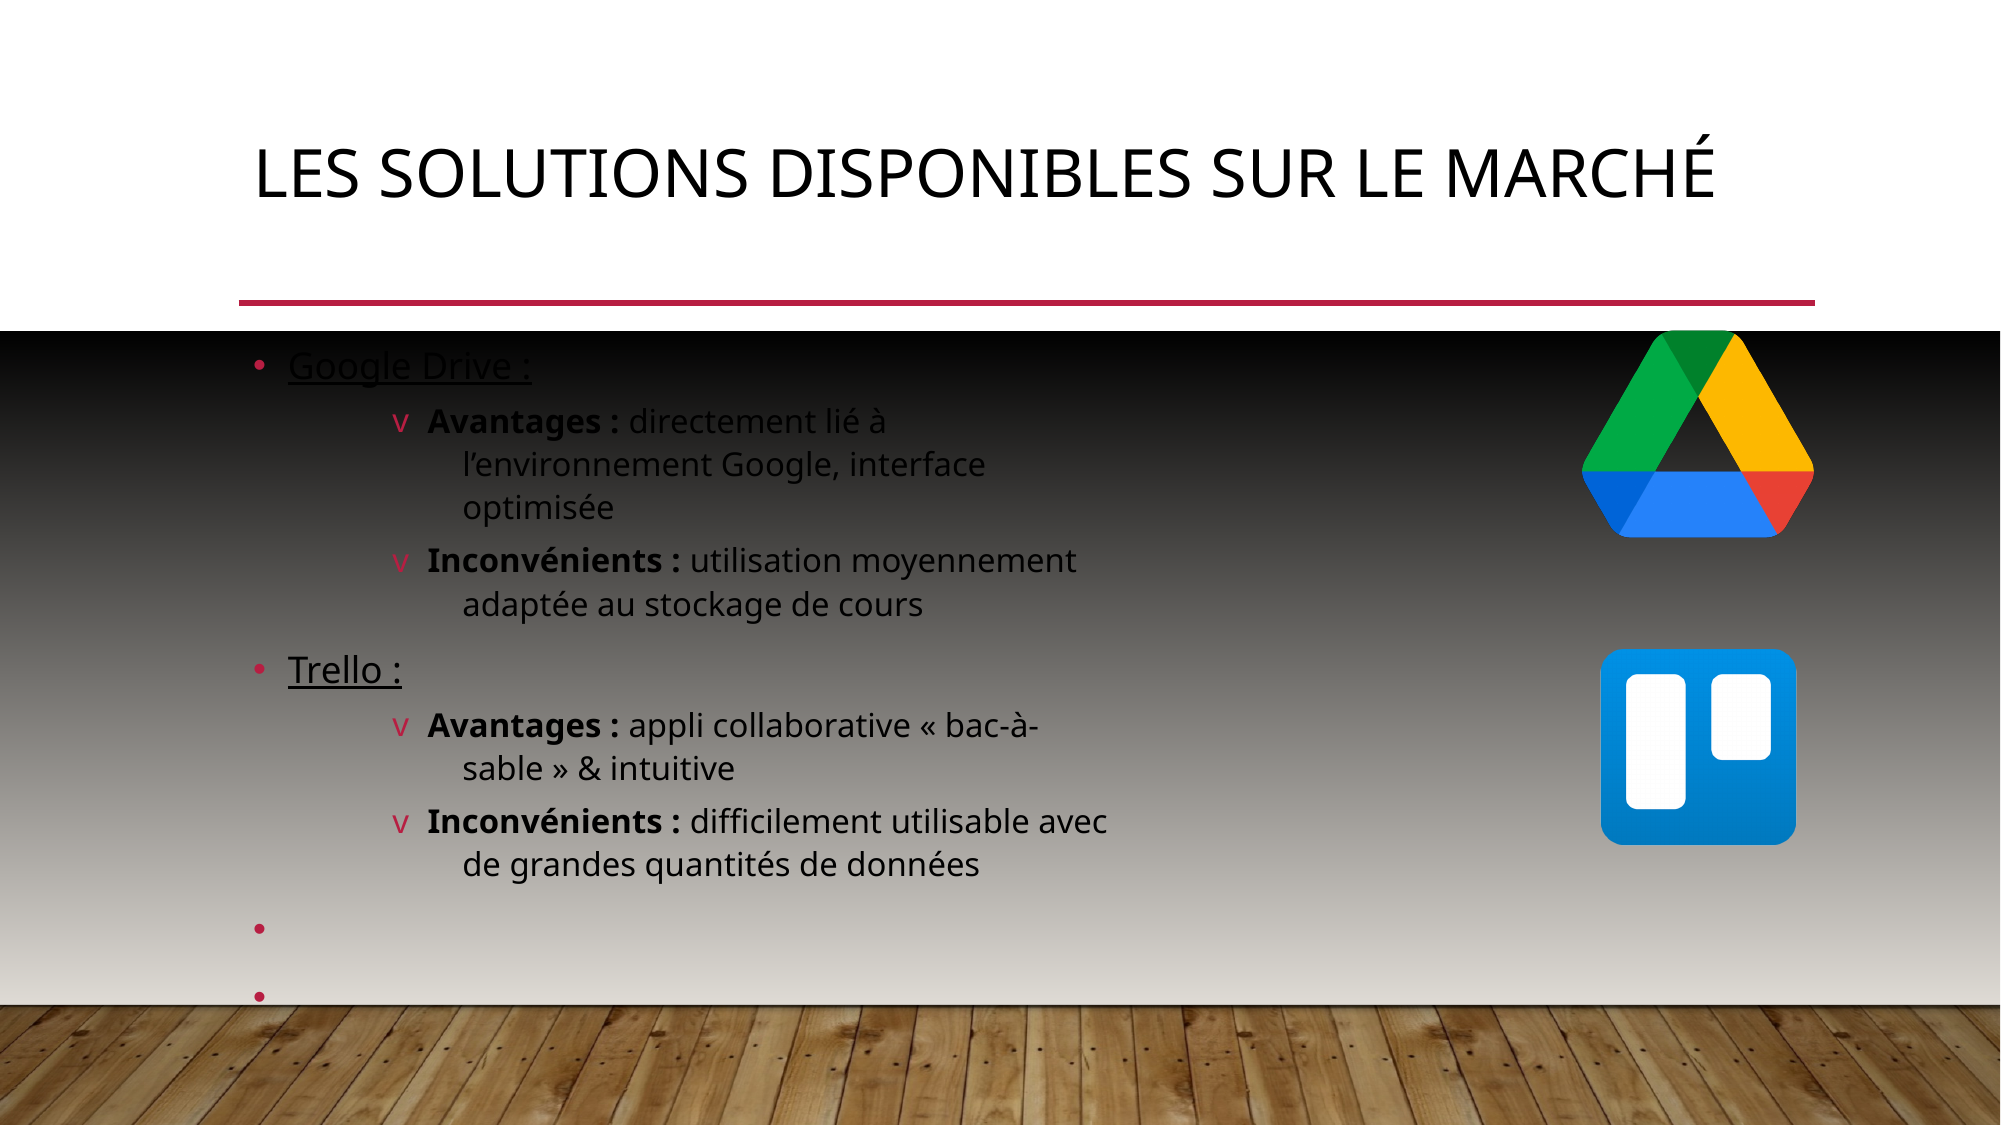

# Les solutions disponibles sur le marché
Google Drive :
Avantages : directement lié à l’environnement Google, interface optimisée
Inconvénients : utilisation moyennement adaptée au stockage de cours
Trello :
Avantages : appli collaborative « bac-à-sable » & intuitive
Inconvénients : difficilement utilisable avec de grandes quantités de données